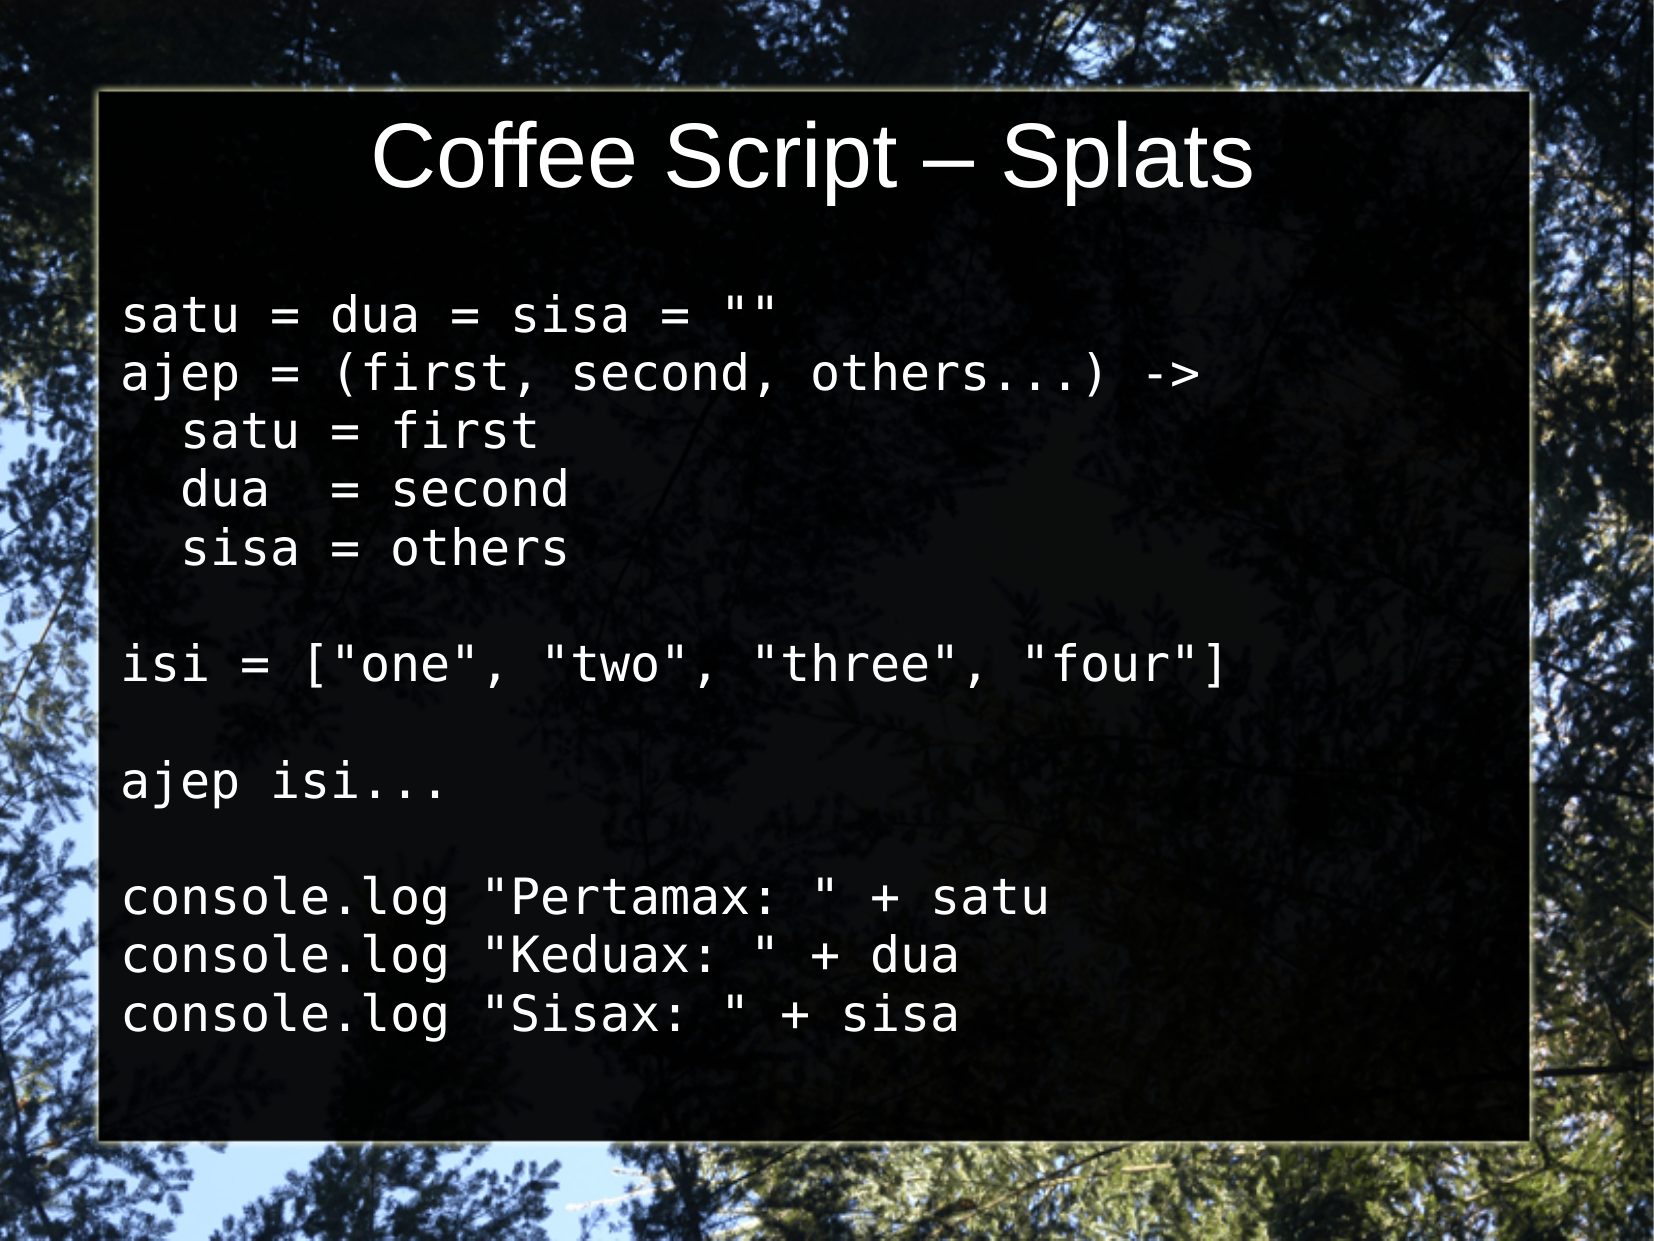

# Coffee Script – Splats
satu = dua = sisa = ""
ajep = (first, second, others...) ->
 satu = first
 dua = second
 sisa = others
isi = ["one", "two", "three", "four"]
ajep isi...
console.log "Pertamax: " + satu
console.log "Keduax: " + dua
console.log "Sisax: " + sisa